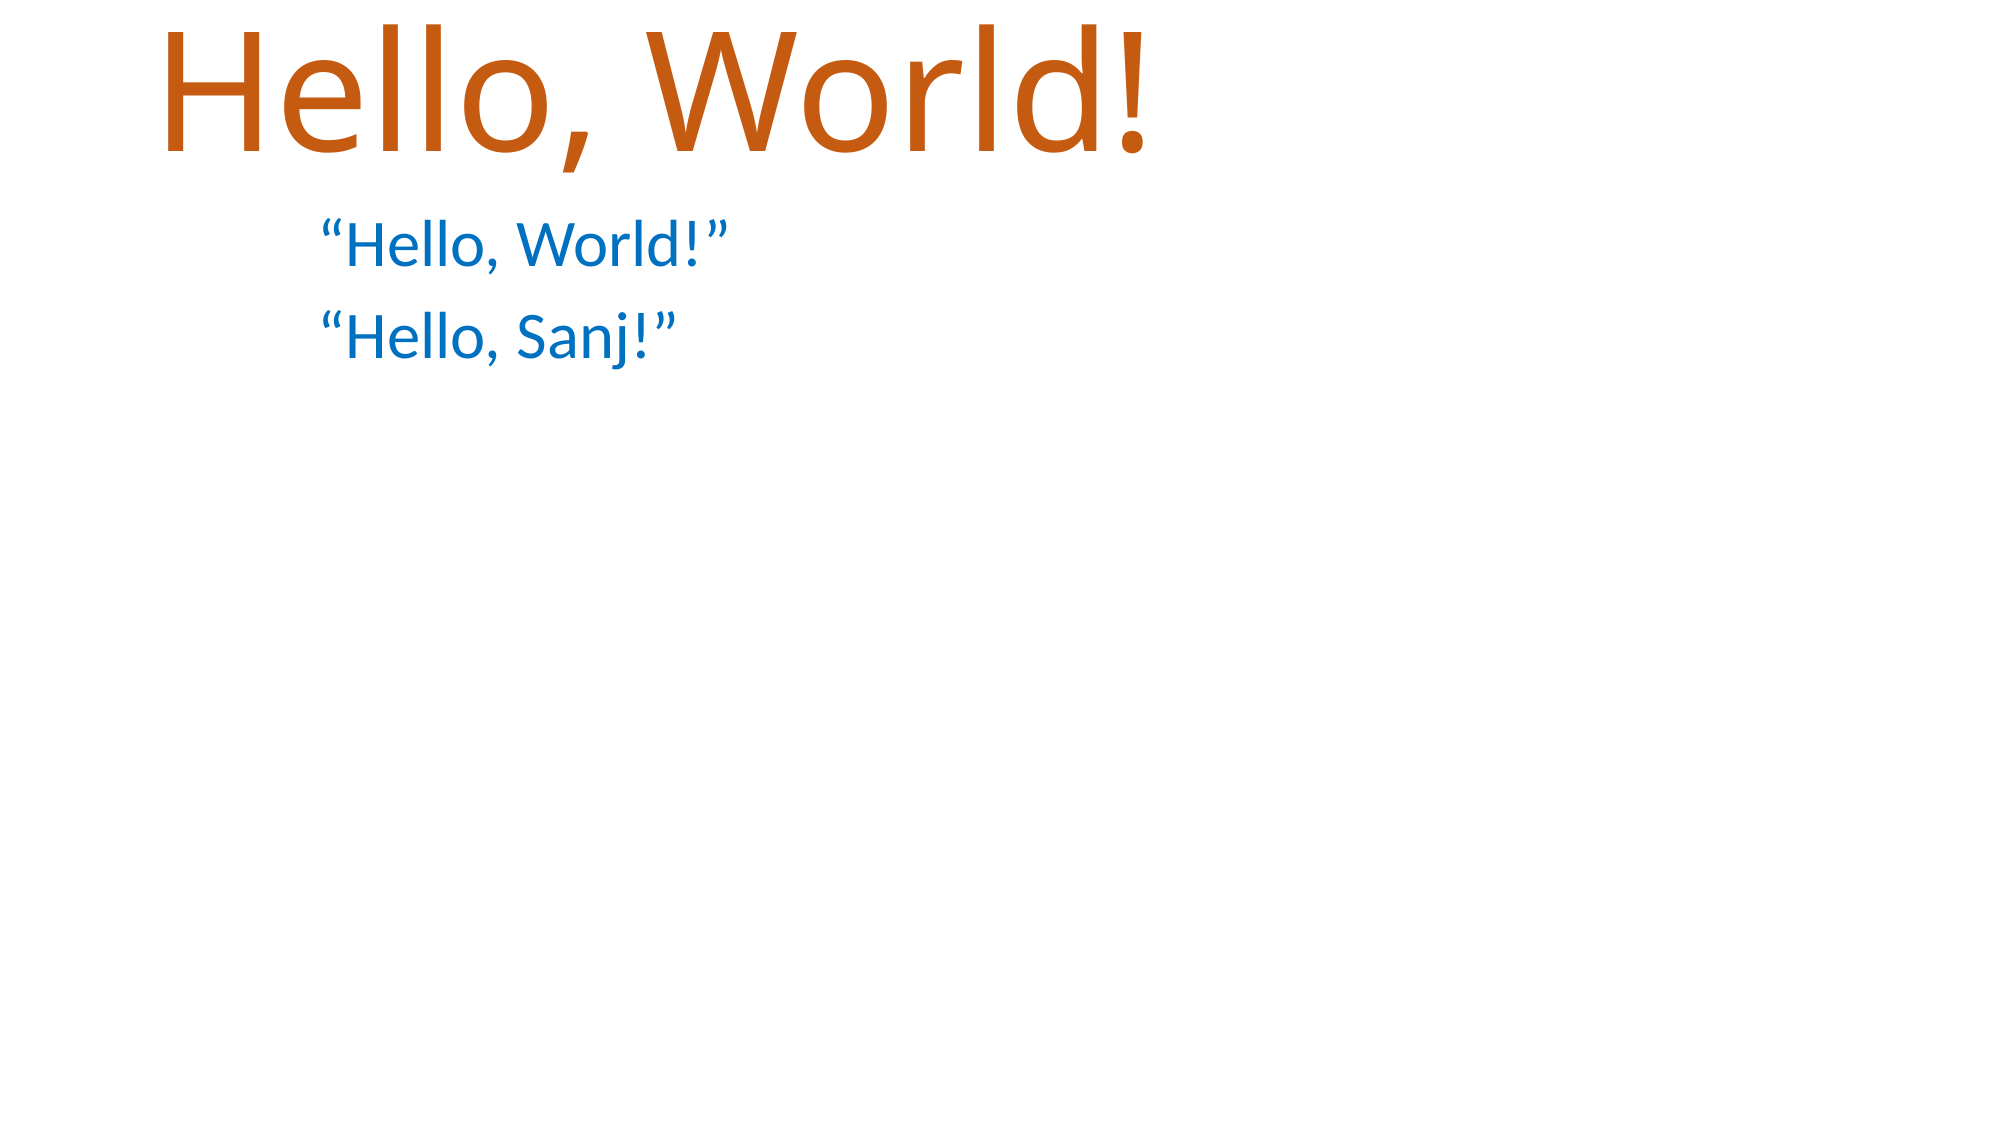

# Hello, World!
print (“Hello, World!”)
print (“Hello, Sanj!”)